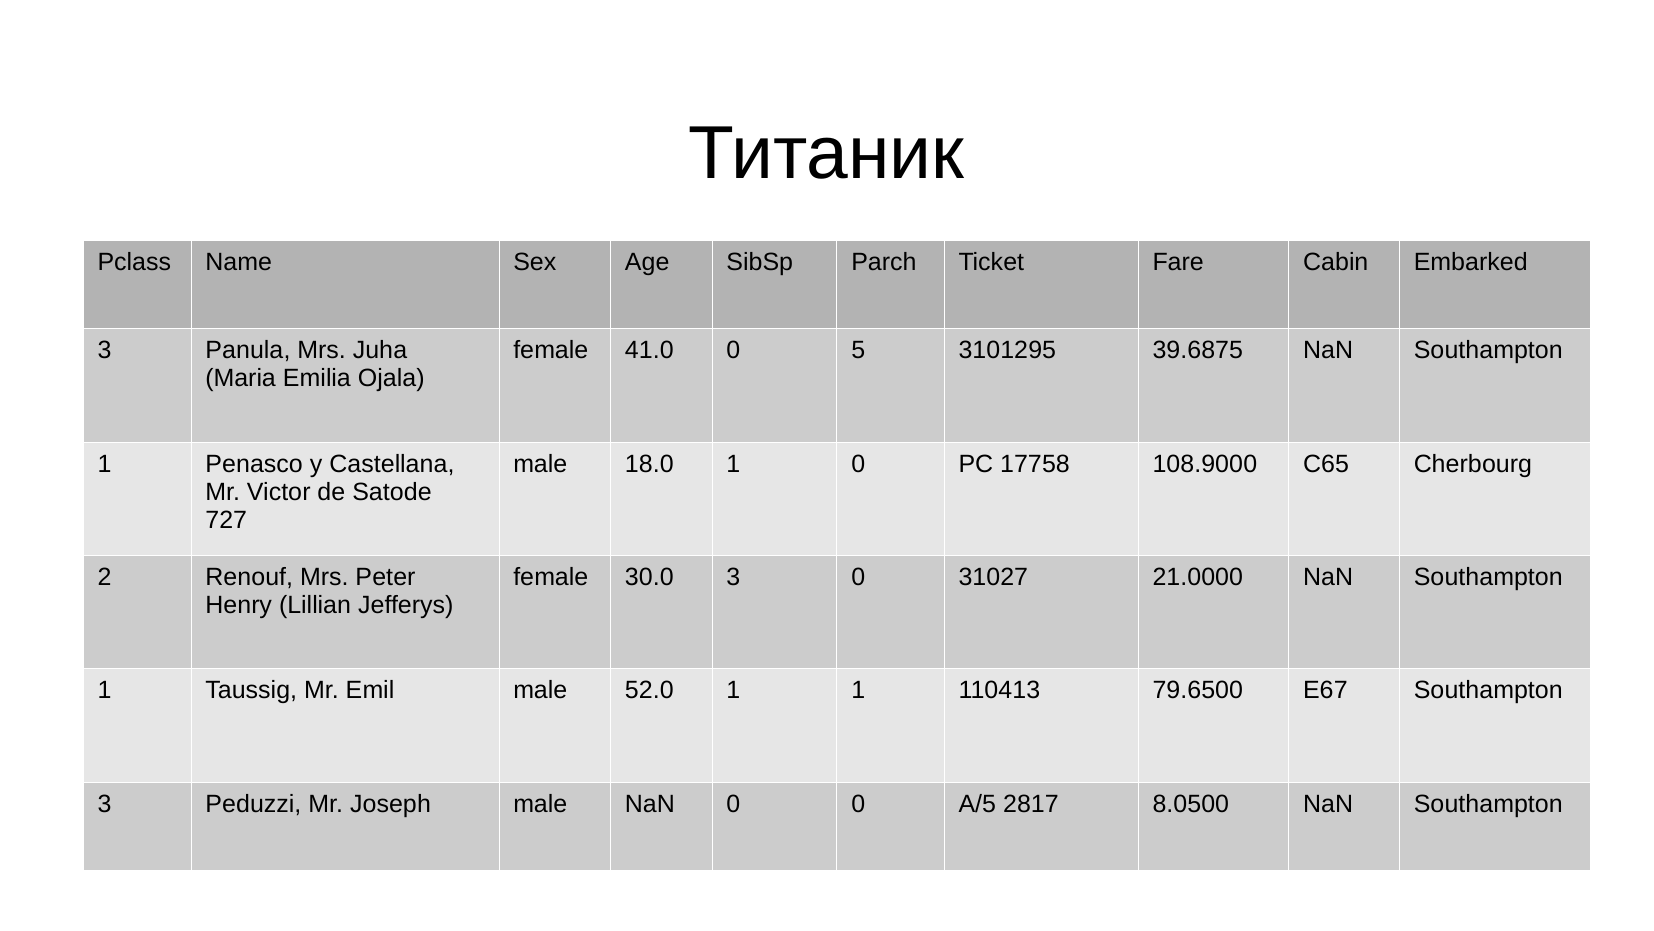

# Титаник
| Pclass | Name | Sex | Age | SibSp | Parch | Ticket | Fare | Cabin | Embarked |
| --- | --- | --- | --- | --- | --- | --- | --- | --- | --- |
| 3 | Panula, Mrs. Juha (Maria Emilia Ojala) | female | 41.0 | 0 | 5 | 3101295 | 39.6875 | NaN | Southampton |
| 1 | Penasco y Castellana, Mr. Victor de Satode 727 | male | 18.0 | 1 | 0 | PC 17758 | 108.9000 | C65 | Cherbourg |
| 2 | Renouf, Mrs. Peter Henry (Lillian Jefferys) | female | 30.0 | 3 | 0 | 31027 | 21.0000 | NaN | Southampton |
| 1 | Taussig, Mr. Emil | male | 52.0 | 1 | 1 | 110413 | 79.6500 | E67 | Southampton |
| 3 | Peduzzi, Mr. Joseph | male | NaN | 0 | 0 | A/5 2817 | 8.0500 | NaN | Southampton |